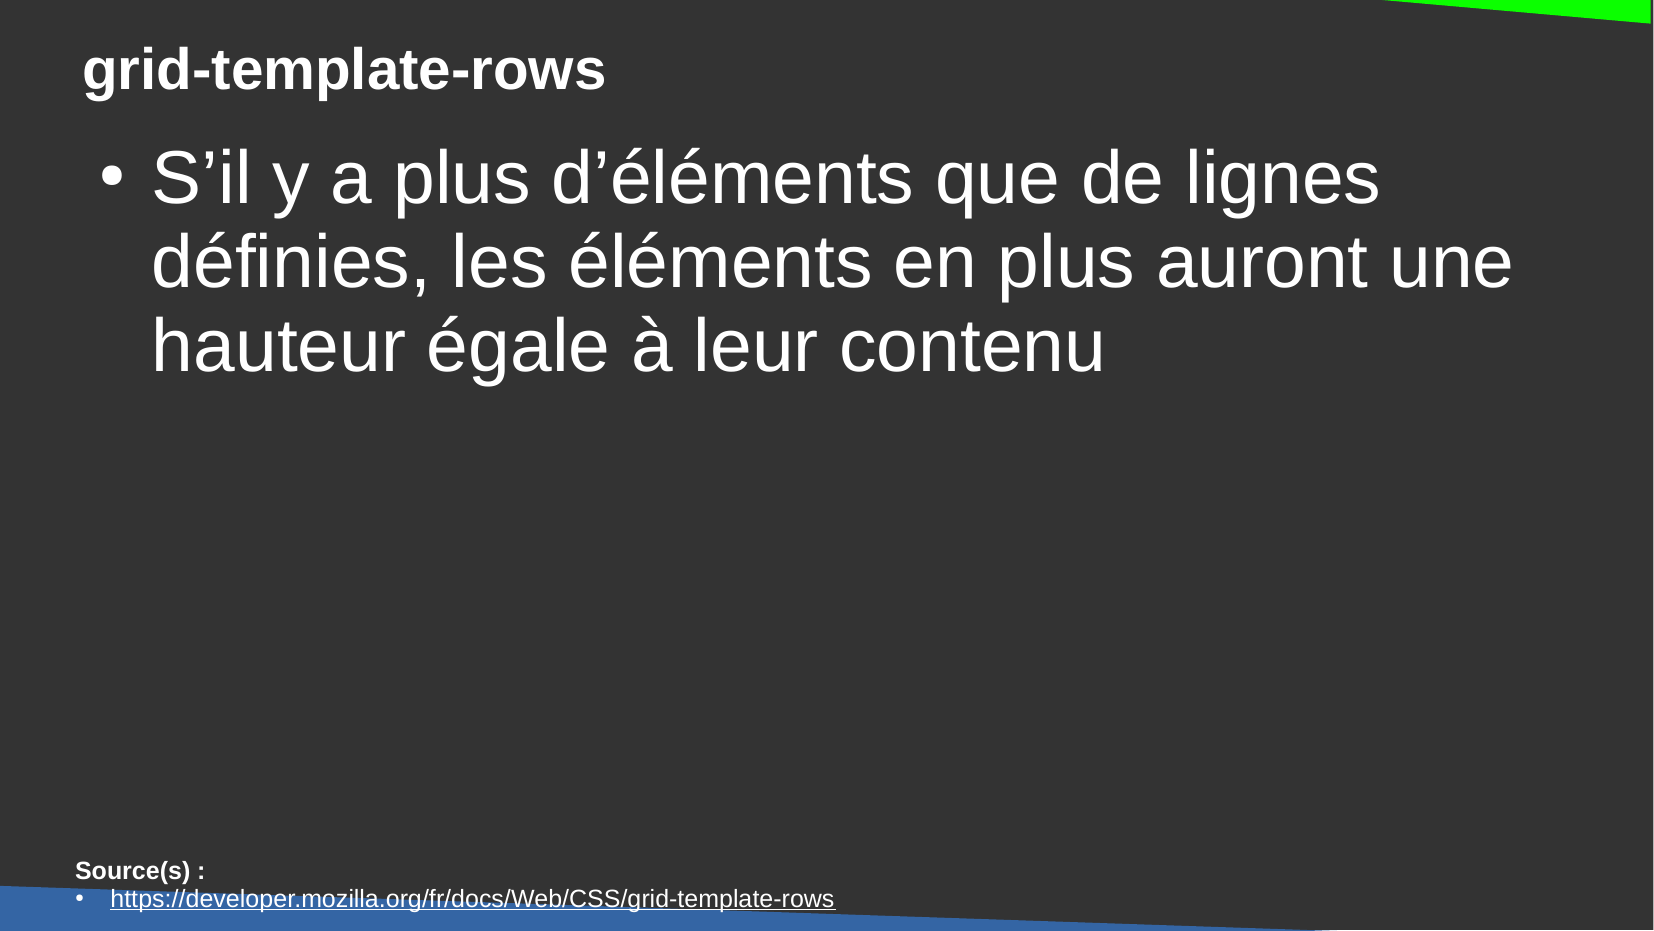

# grid-template-rows
S’il y a plus d’éléments que de lignes définies, les éléments en plus auront une hauteur égale à leur contenu
Source(s) :
https://developer.mozilla.org/fr/docs/Web/CSS/grid-template-rows